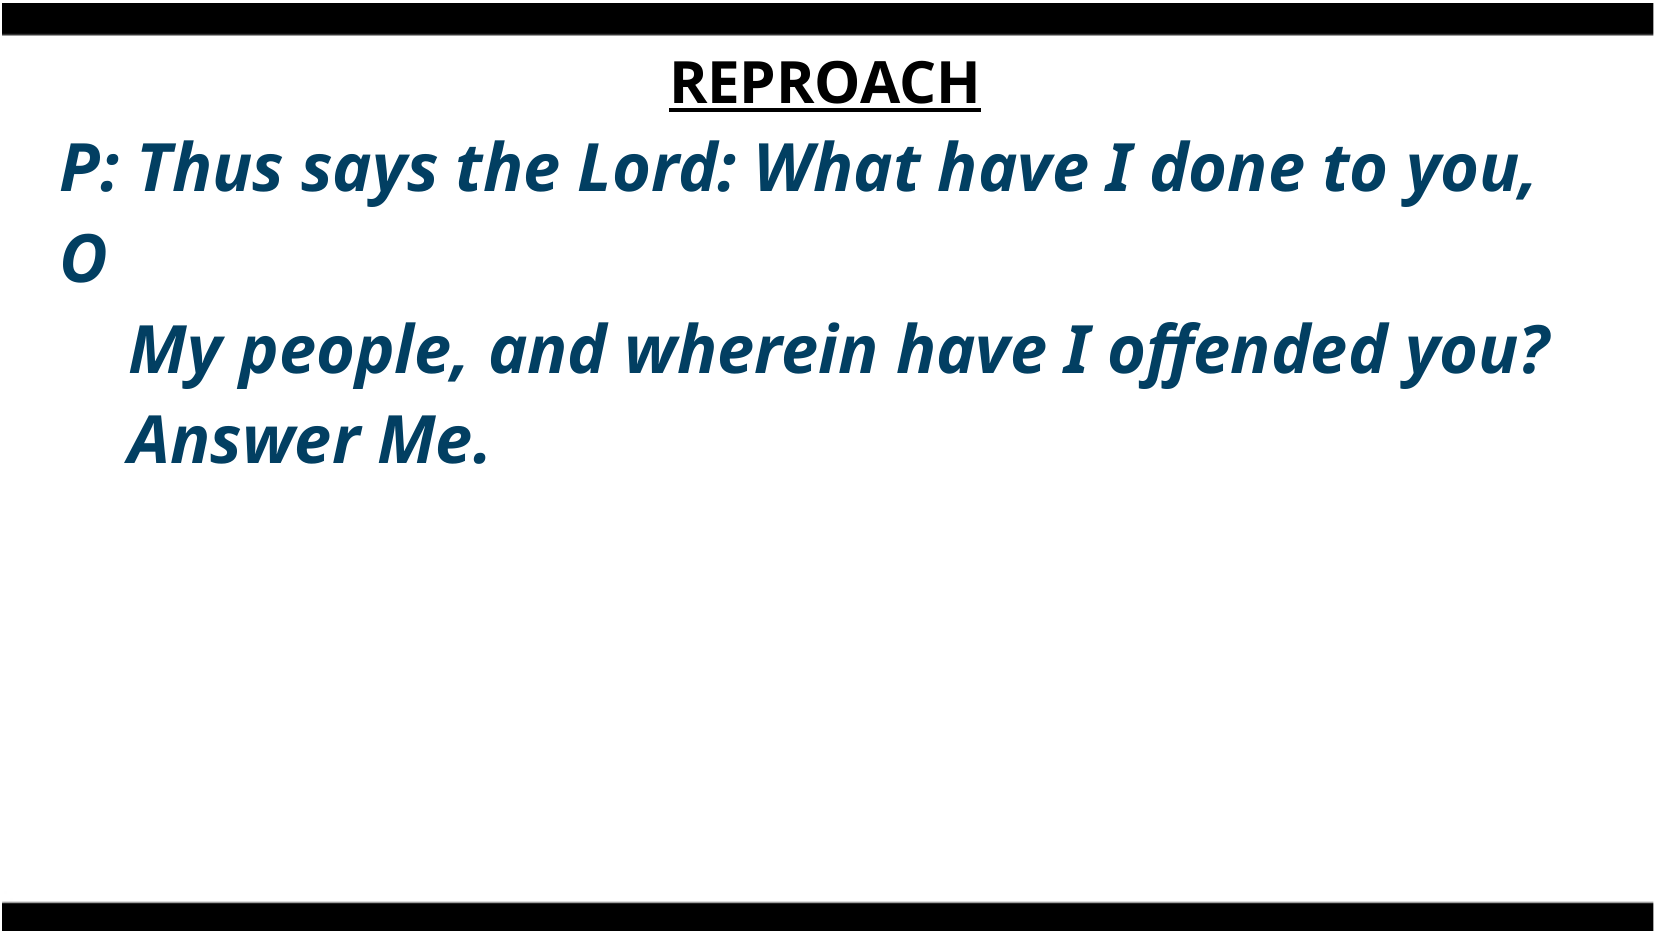

Reproach
P: Thus says the Lord: What have I done to you, O
 My people, and wherein have I offended you?
 Answer Me.